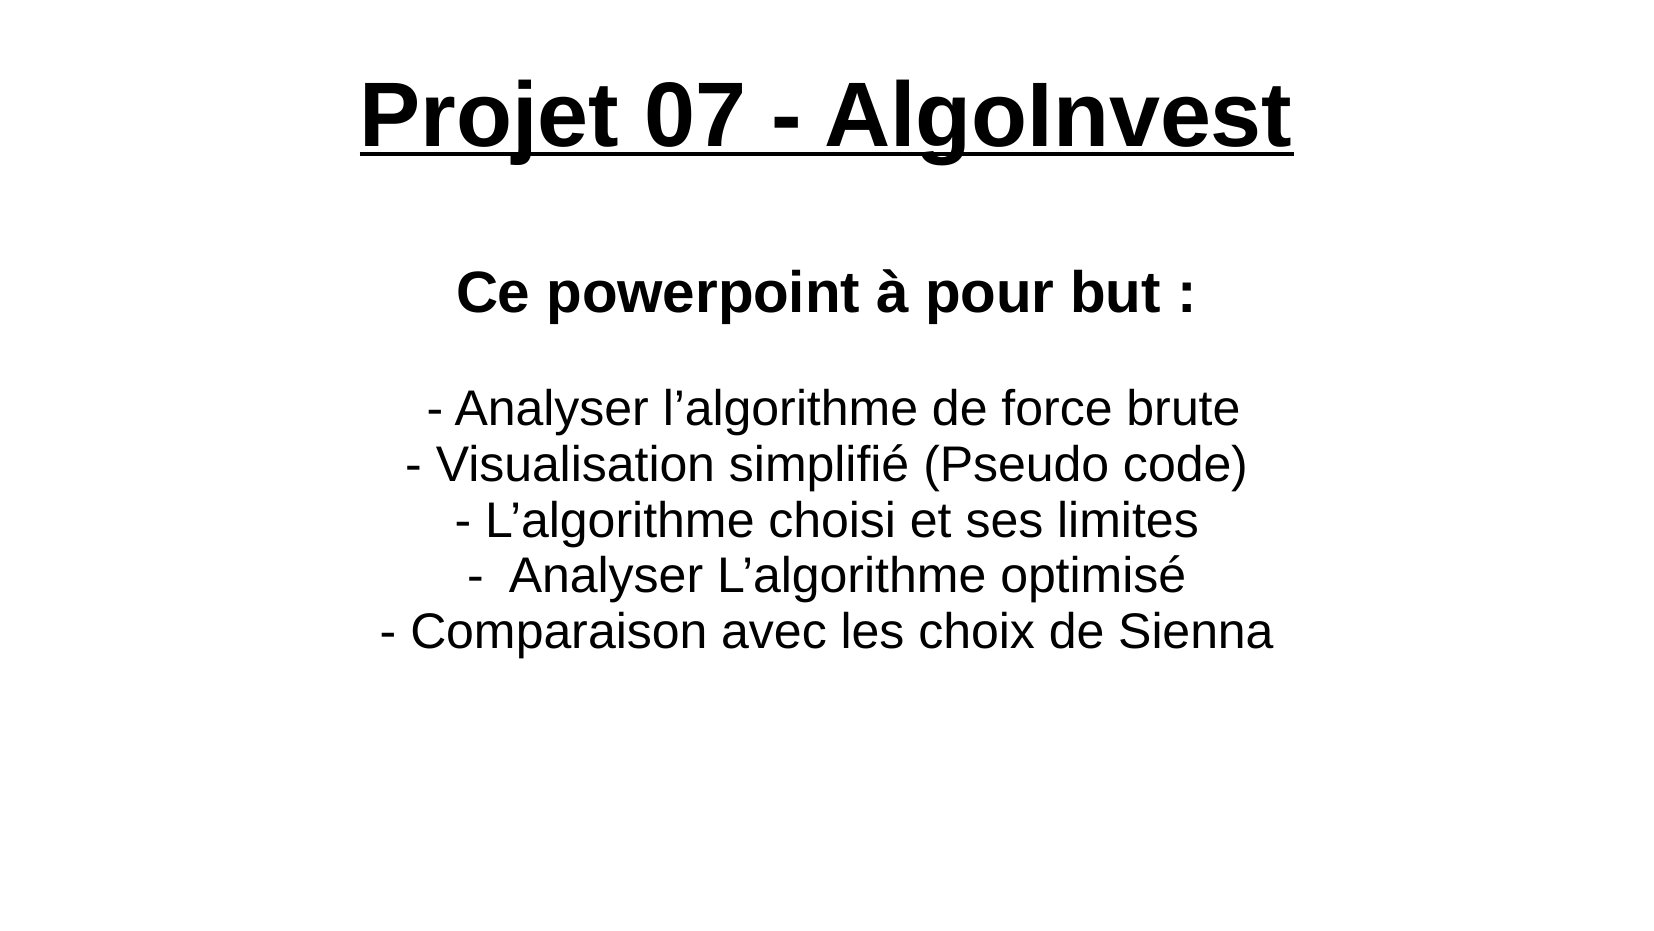

# Projet 07 - AlgoInvest
Ce powerpoint à pour but :
 - Analyser l’algorithme de force brute
- Visualisation simplifié (Pseudo code)
- L’algorithme choisi et ses limites
- Analyser L’algorithme optimisé
- Comparaison avec les choix de Sienna